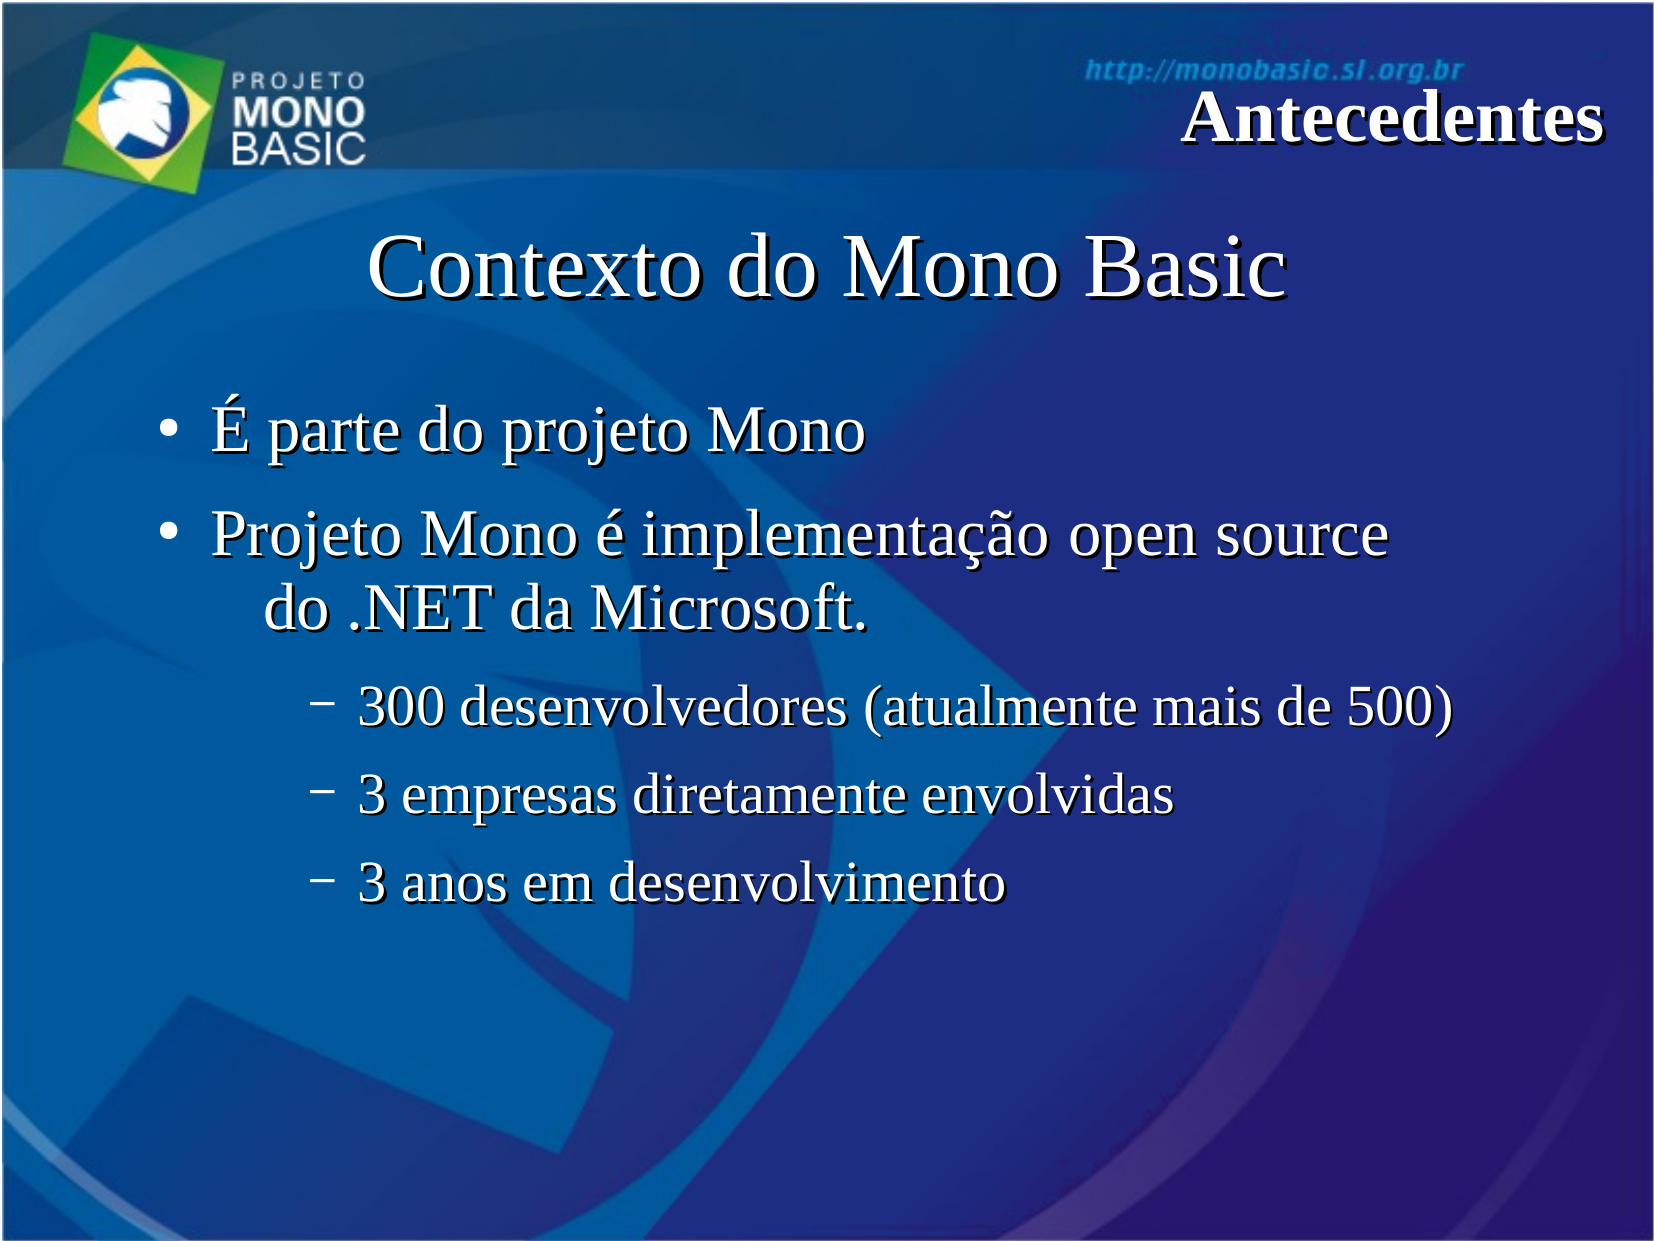

Antecedentes
# Contexto do Mono Basic
É parte do projeto Mono
Projeto Mono é implementação open source do .NET da Microsoft.
300 desenvolvedores (atualmente mais de 500)
3 empresas diretamente envolvidas
3 anos em desenvolvimento